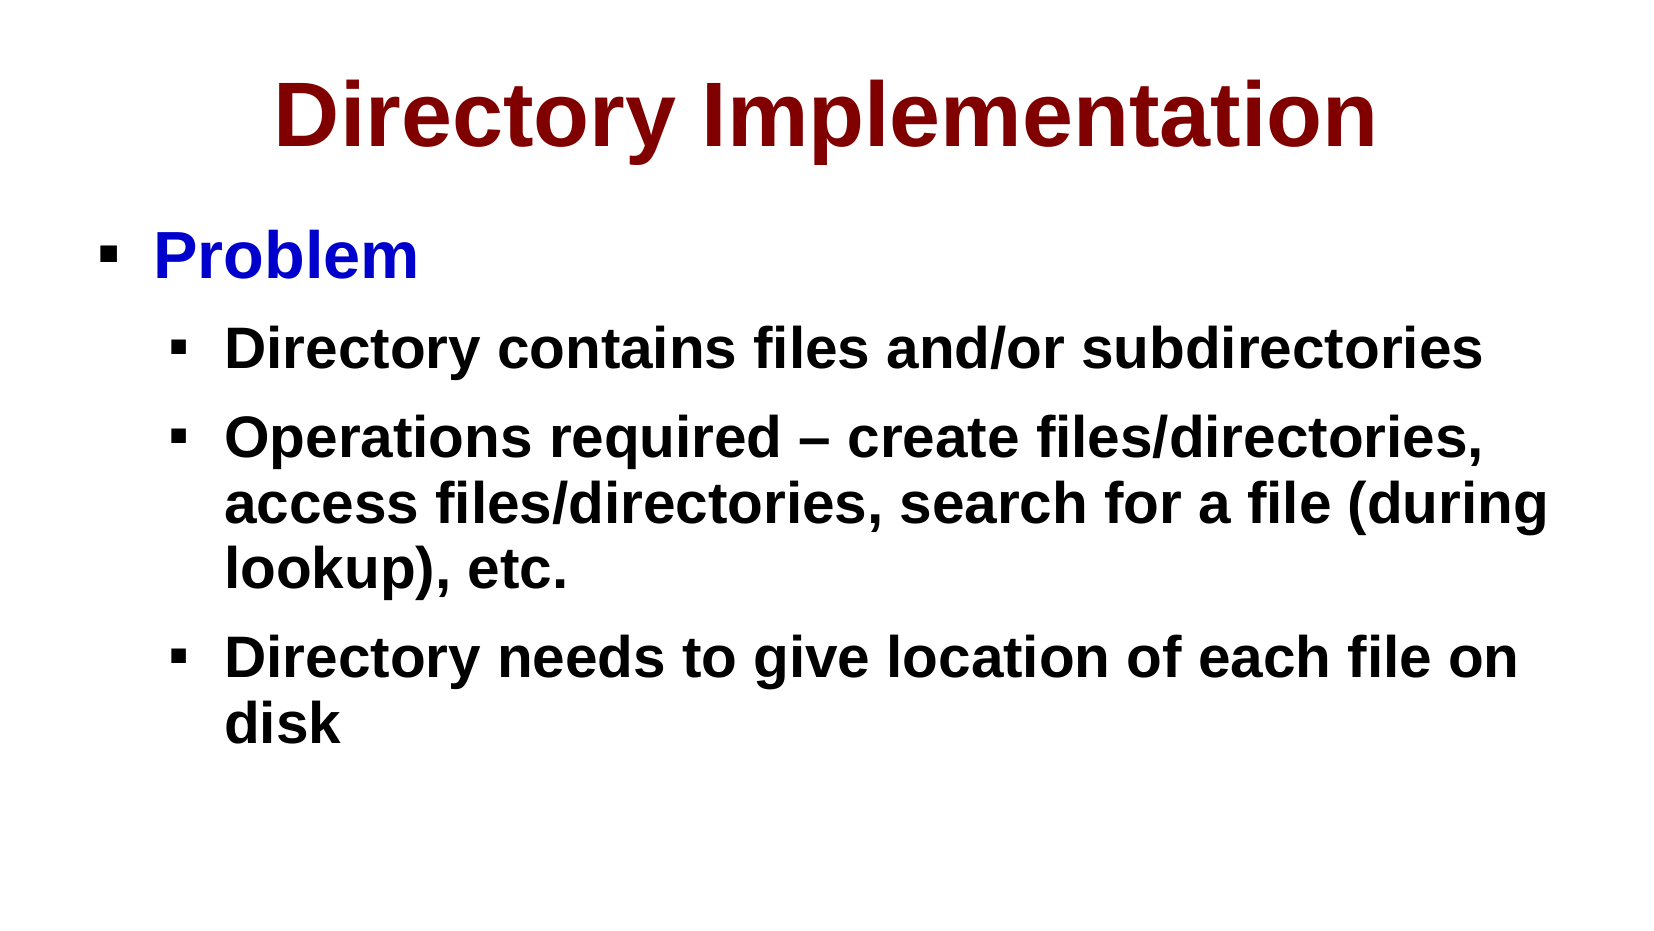

# Directory Implementation
Problem
Directory contains files and/or subdirectories
Operations required – create files/directories, access files/directories, search for a file (during lookup), etc.
Directory needs to give location of each file on disk